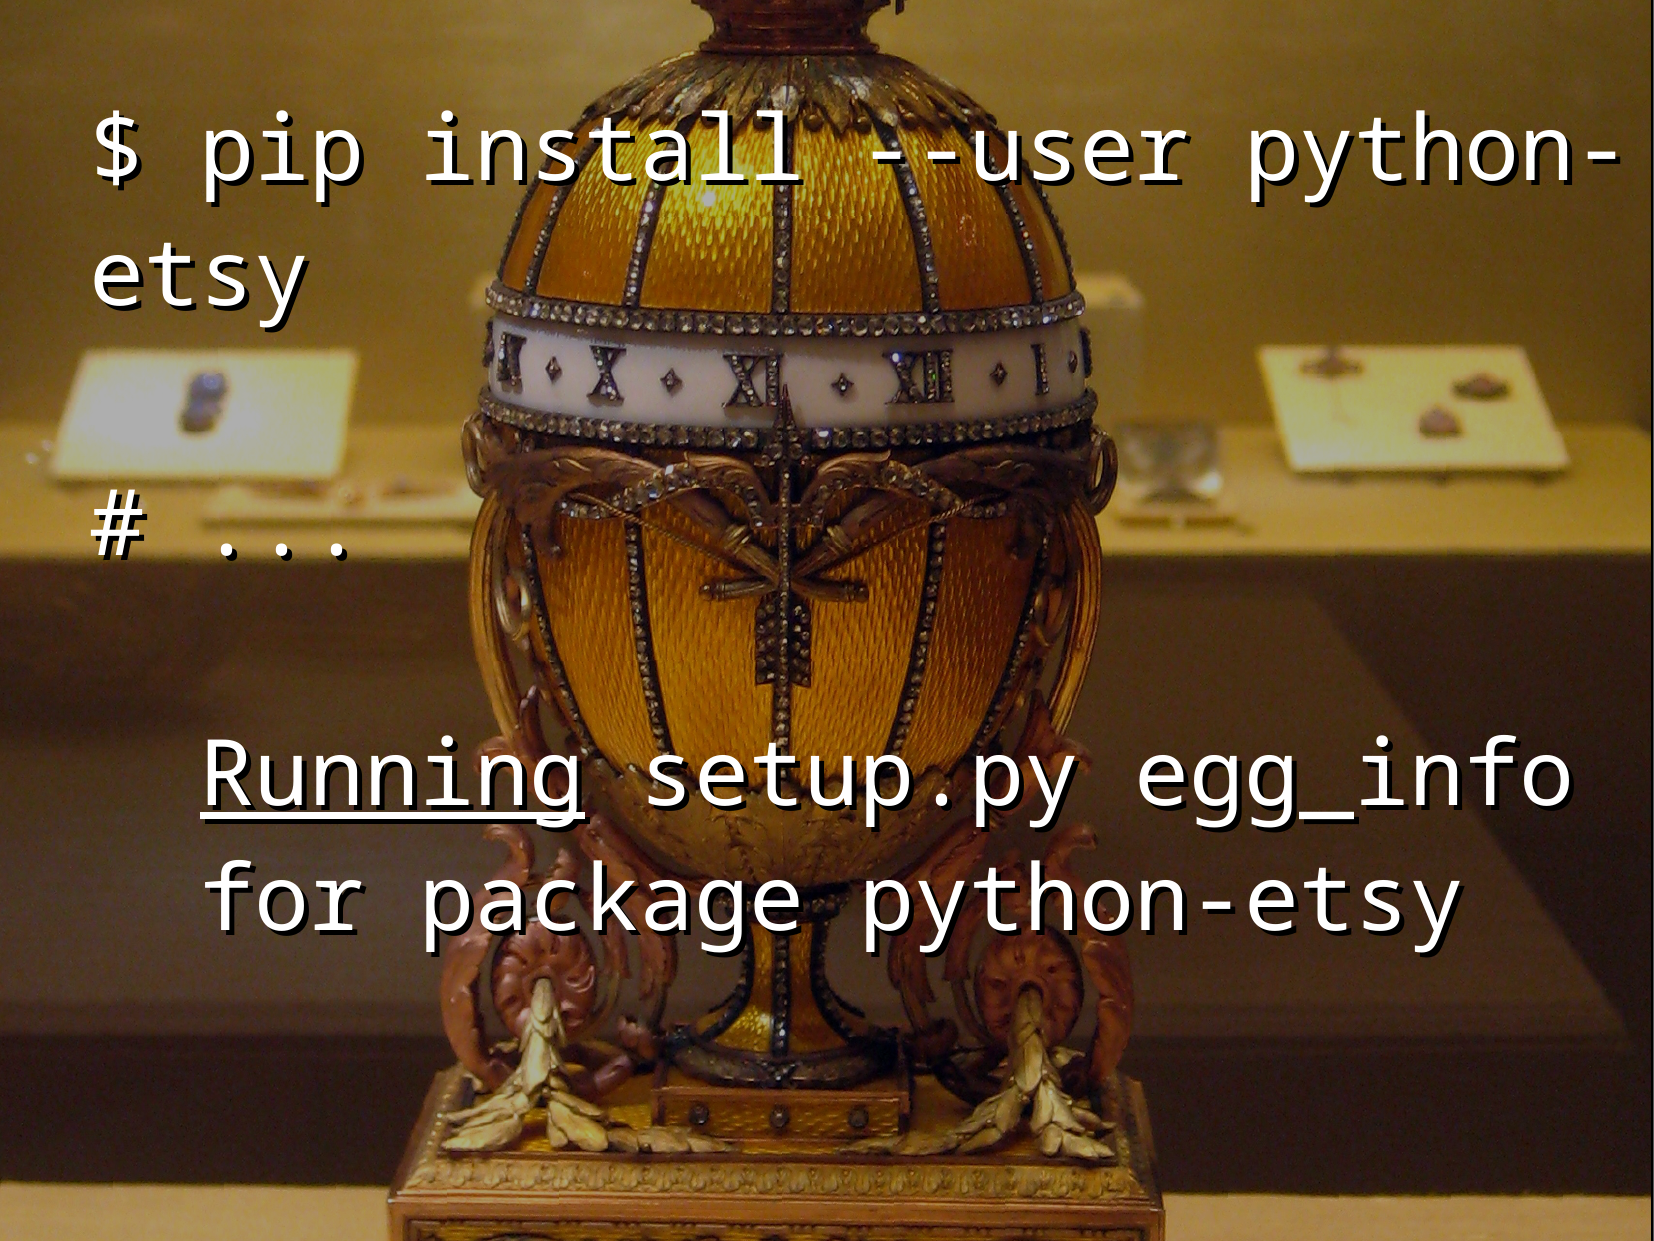

$ pip install --user python-etsy
# ...
 Running setup.py egg_info
 for package python-etsy